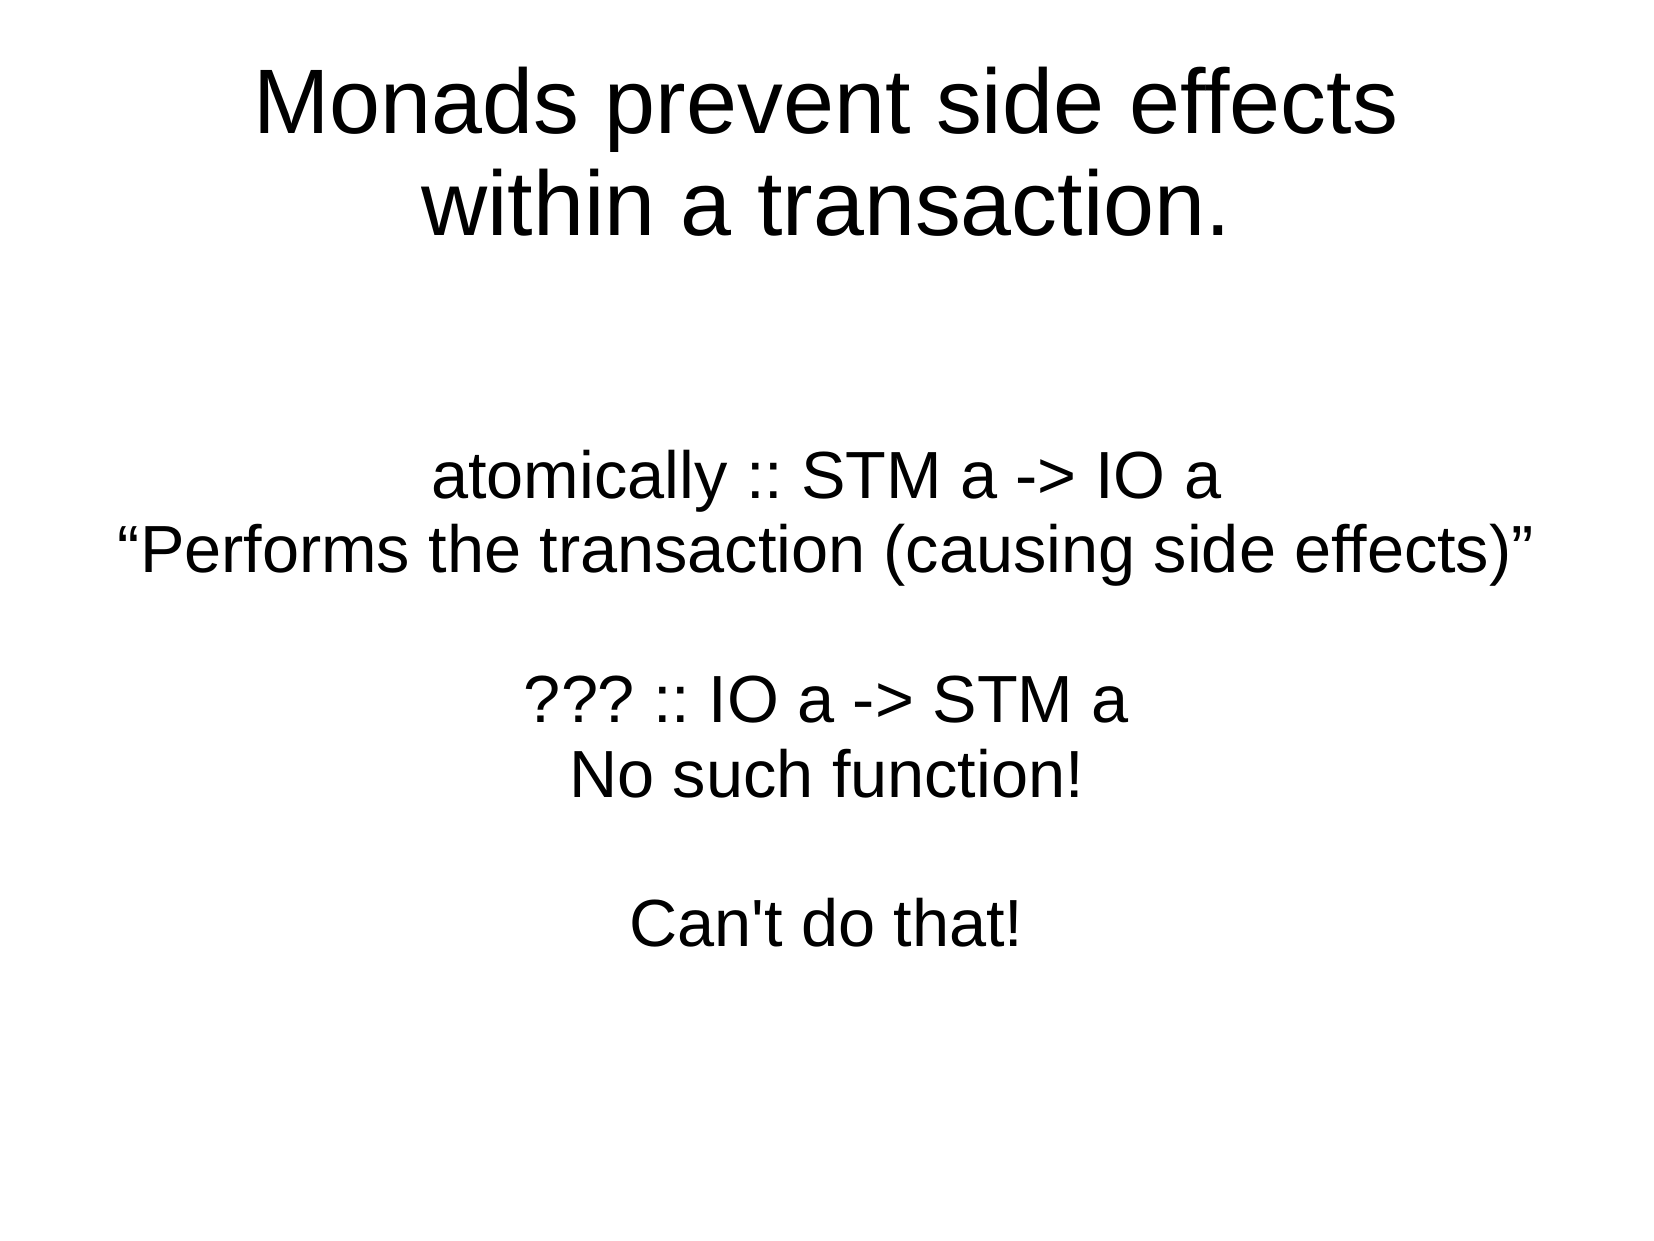

# Monads prevent side effects within a transaction.
atomically :: STM a -> IO a
“Performs the transaction (causing side effects)”
??? :: IO a -> STM a
No such function!
Can't do that!